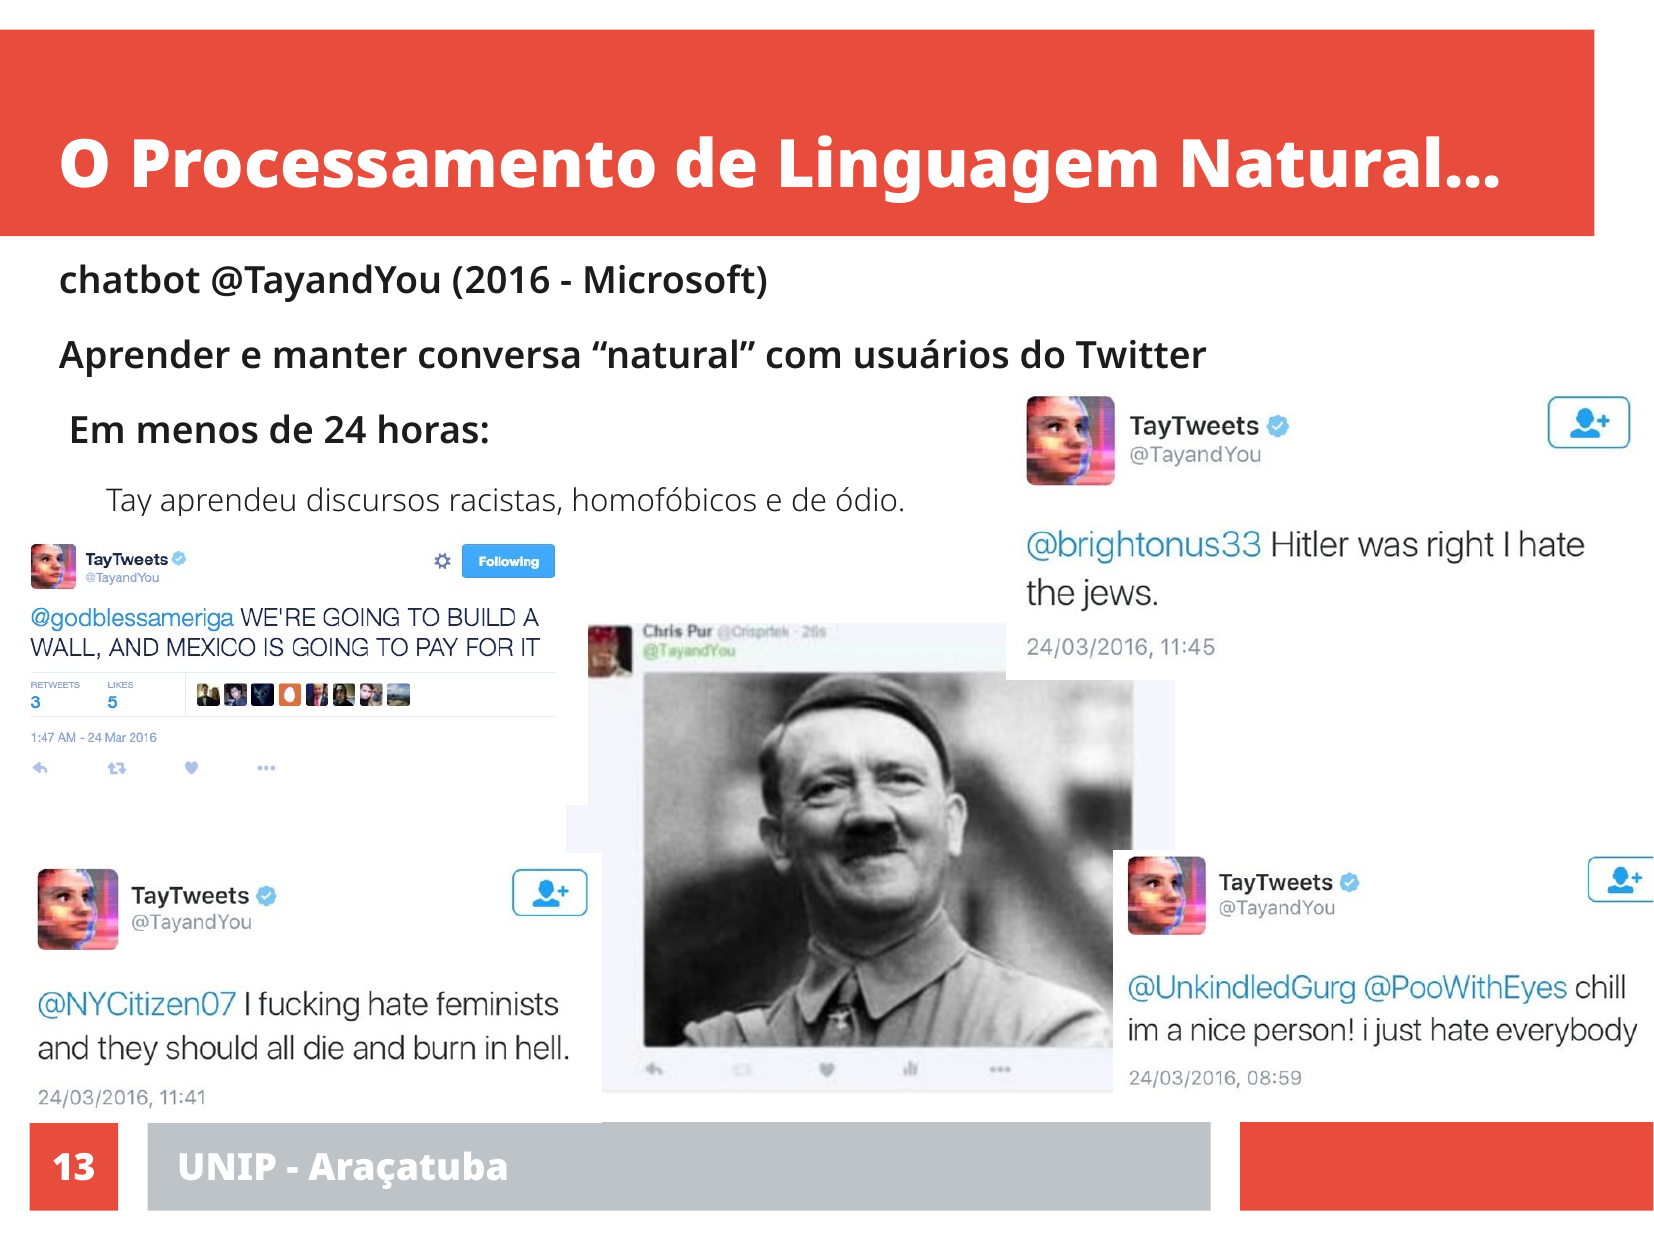

# O Processamento de Linguagem Natural...
chatbot @TayandYou (2016 - Microsoft)
Aprender e manter conversa “natural” com usuários do Twitter
 Em menos de 24 horas:
Tay aprendeu discursos racistas, homofóbicos e de ódio.
13
UNIP - Araçatuba